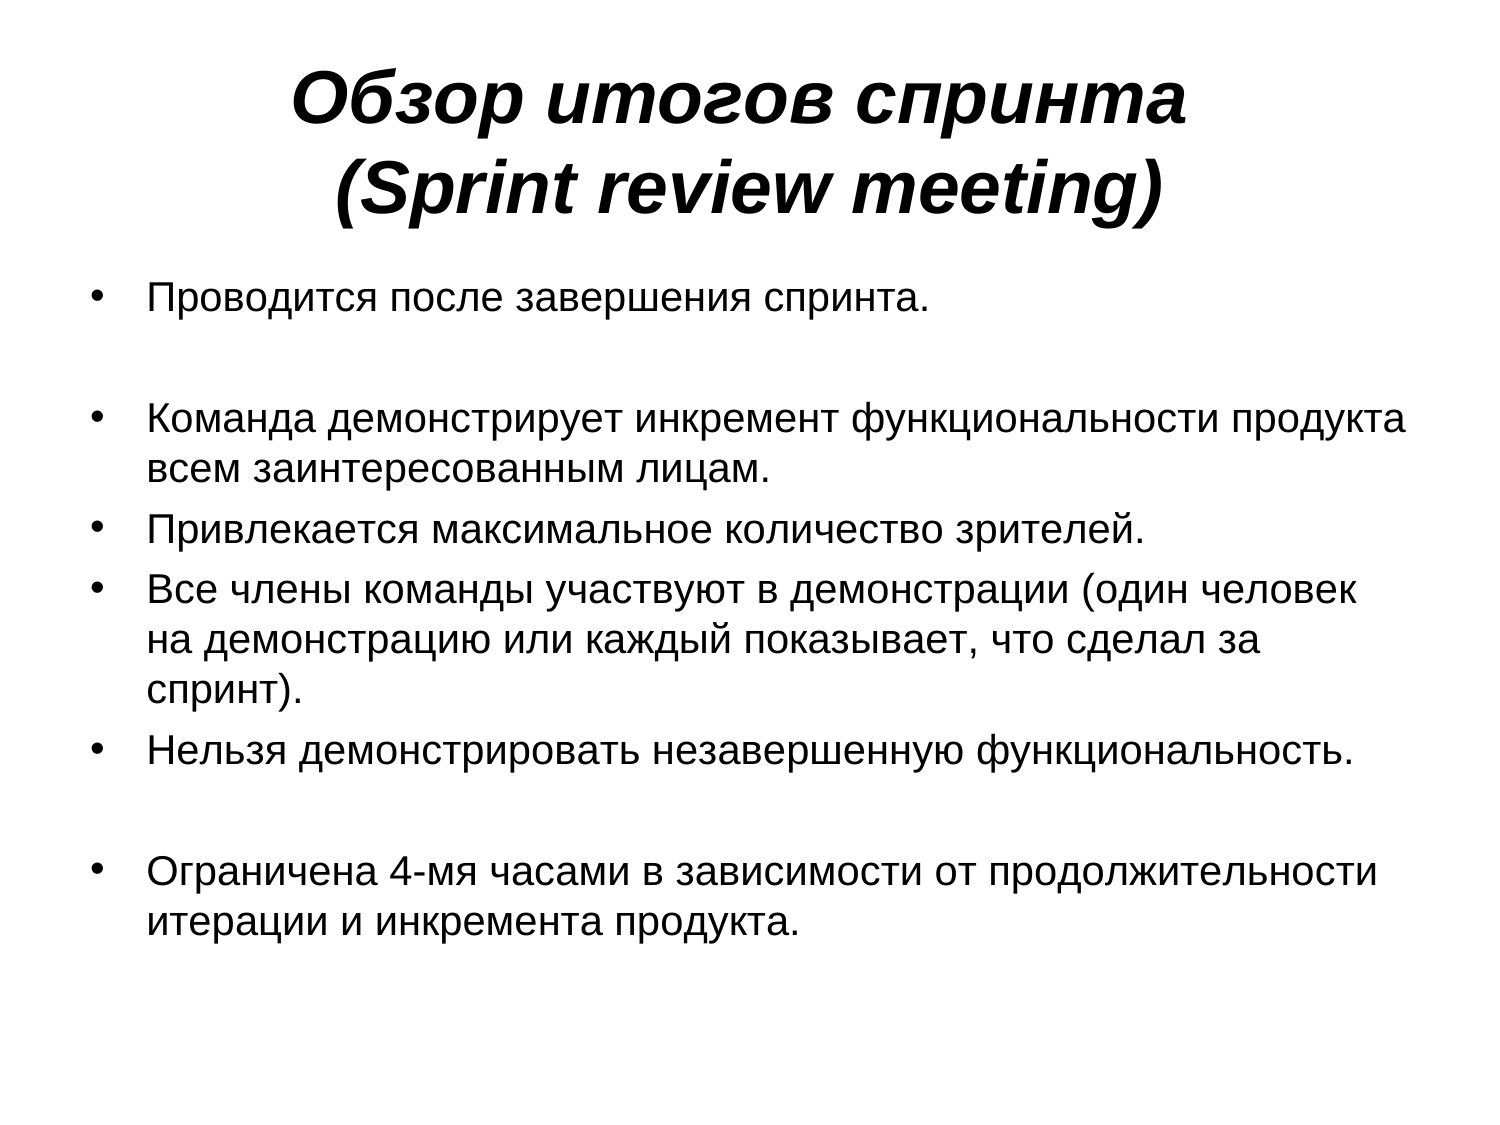

# Обзор итогов спринта (Sprint review meeting)
Проводится после завершения спринта.
Команда демонстрирует инкремент функциональности продукта всем заинтересованным лицам.
Привлекается максимальное количество зрителей.
Все члены команды участвуют в демонстрации (один человек на демонстрацию или каждый показывает, что сделал за спринт).
Нельзя демонстрировать незавершенную функциональность.
Ограничена 4-мя часами в зависимости от продолжительности итерации и инкремента продукта.